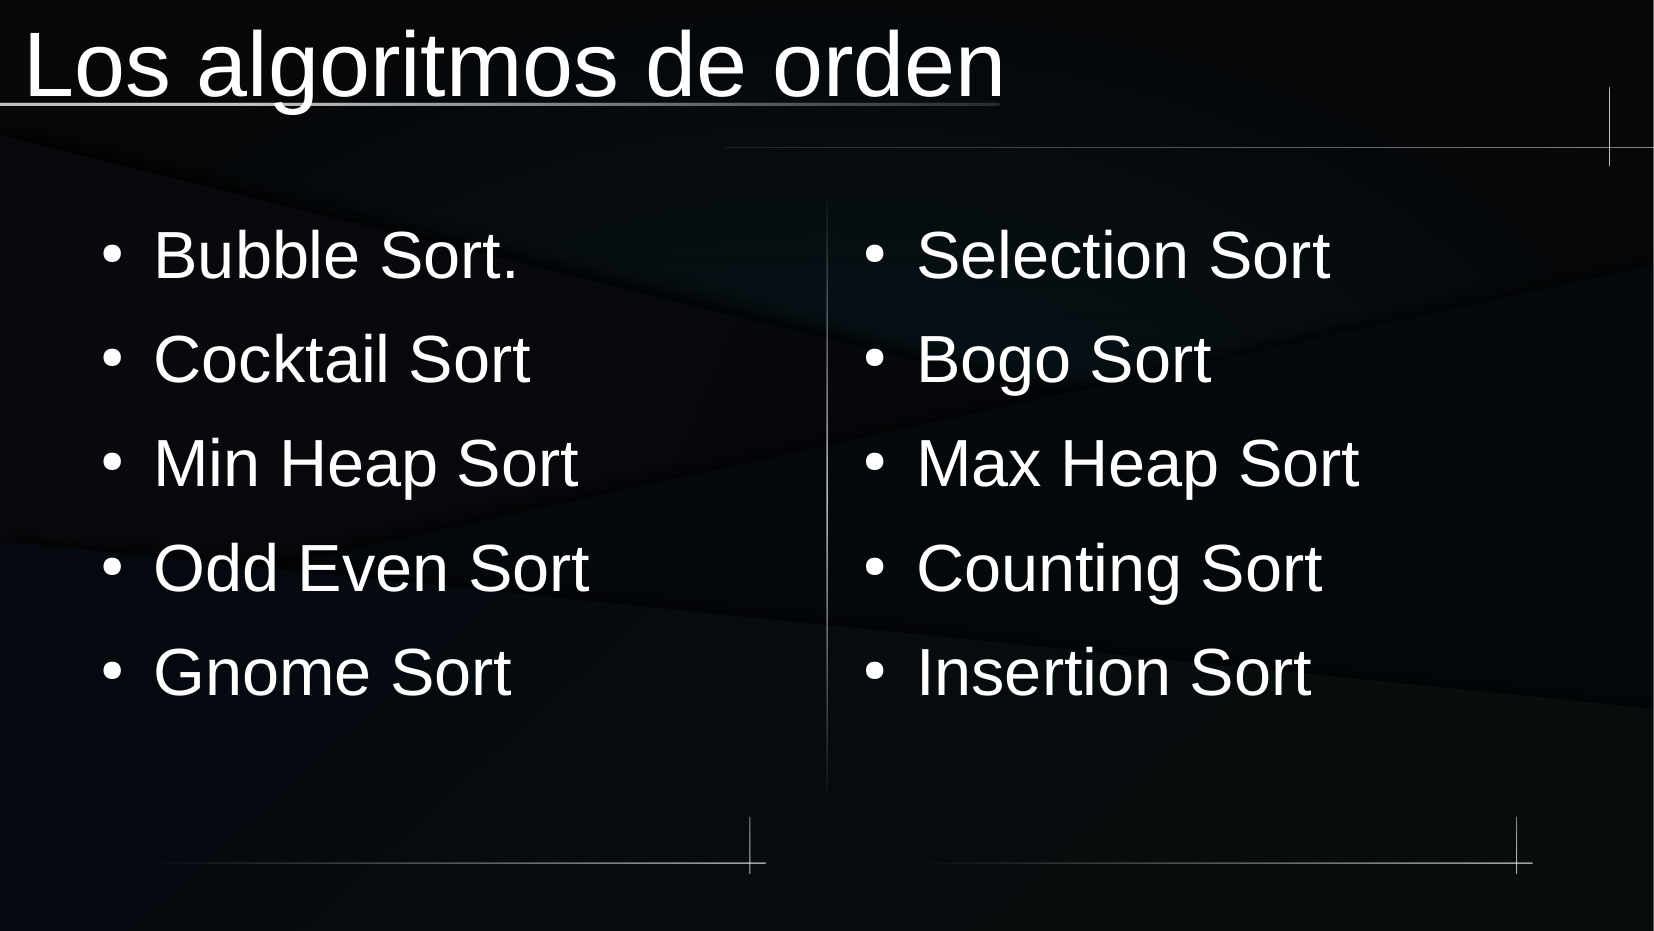

# Los algoritmos de orden
Bubble Sort.
Cocktail Sort
Min Heap Sort
Odd Even Sort
Gnome Sort
Selection Sort
Bogo Sort
Max Heap Sort
Counting Sort
Insertion Sort